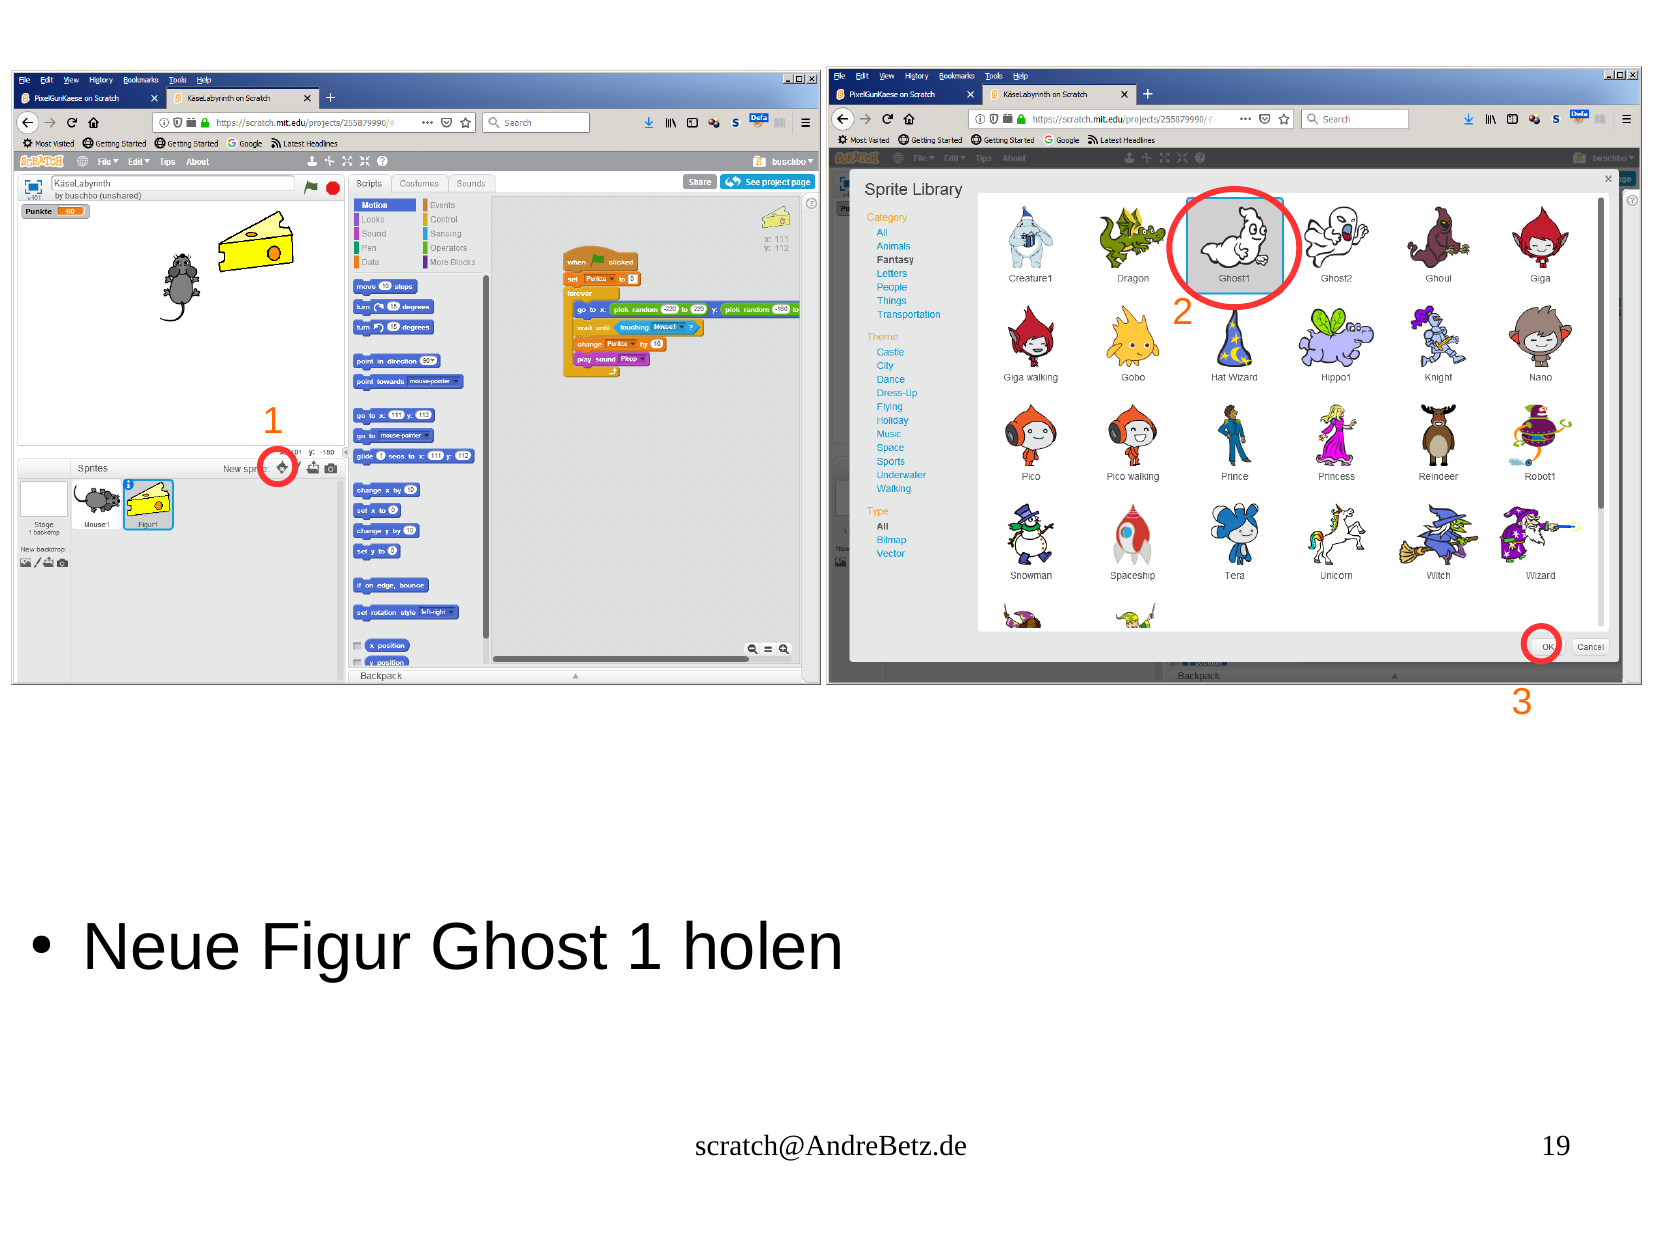

2
1
3
# Neue Figur Ghost 1 holen
 scratch@AndreBetz.de
19